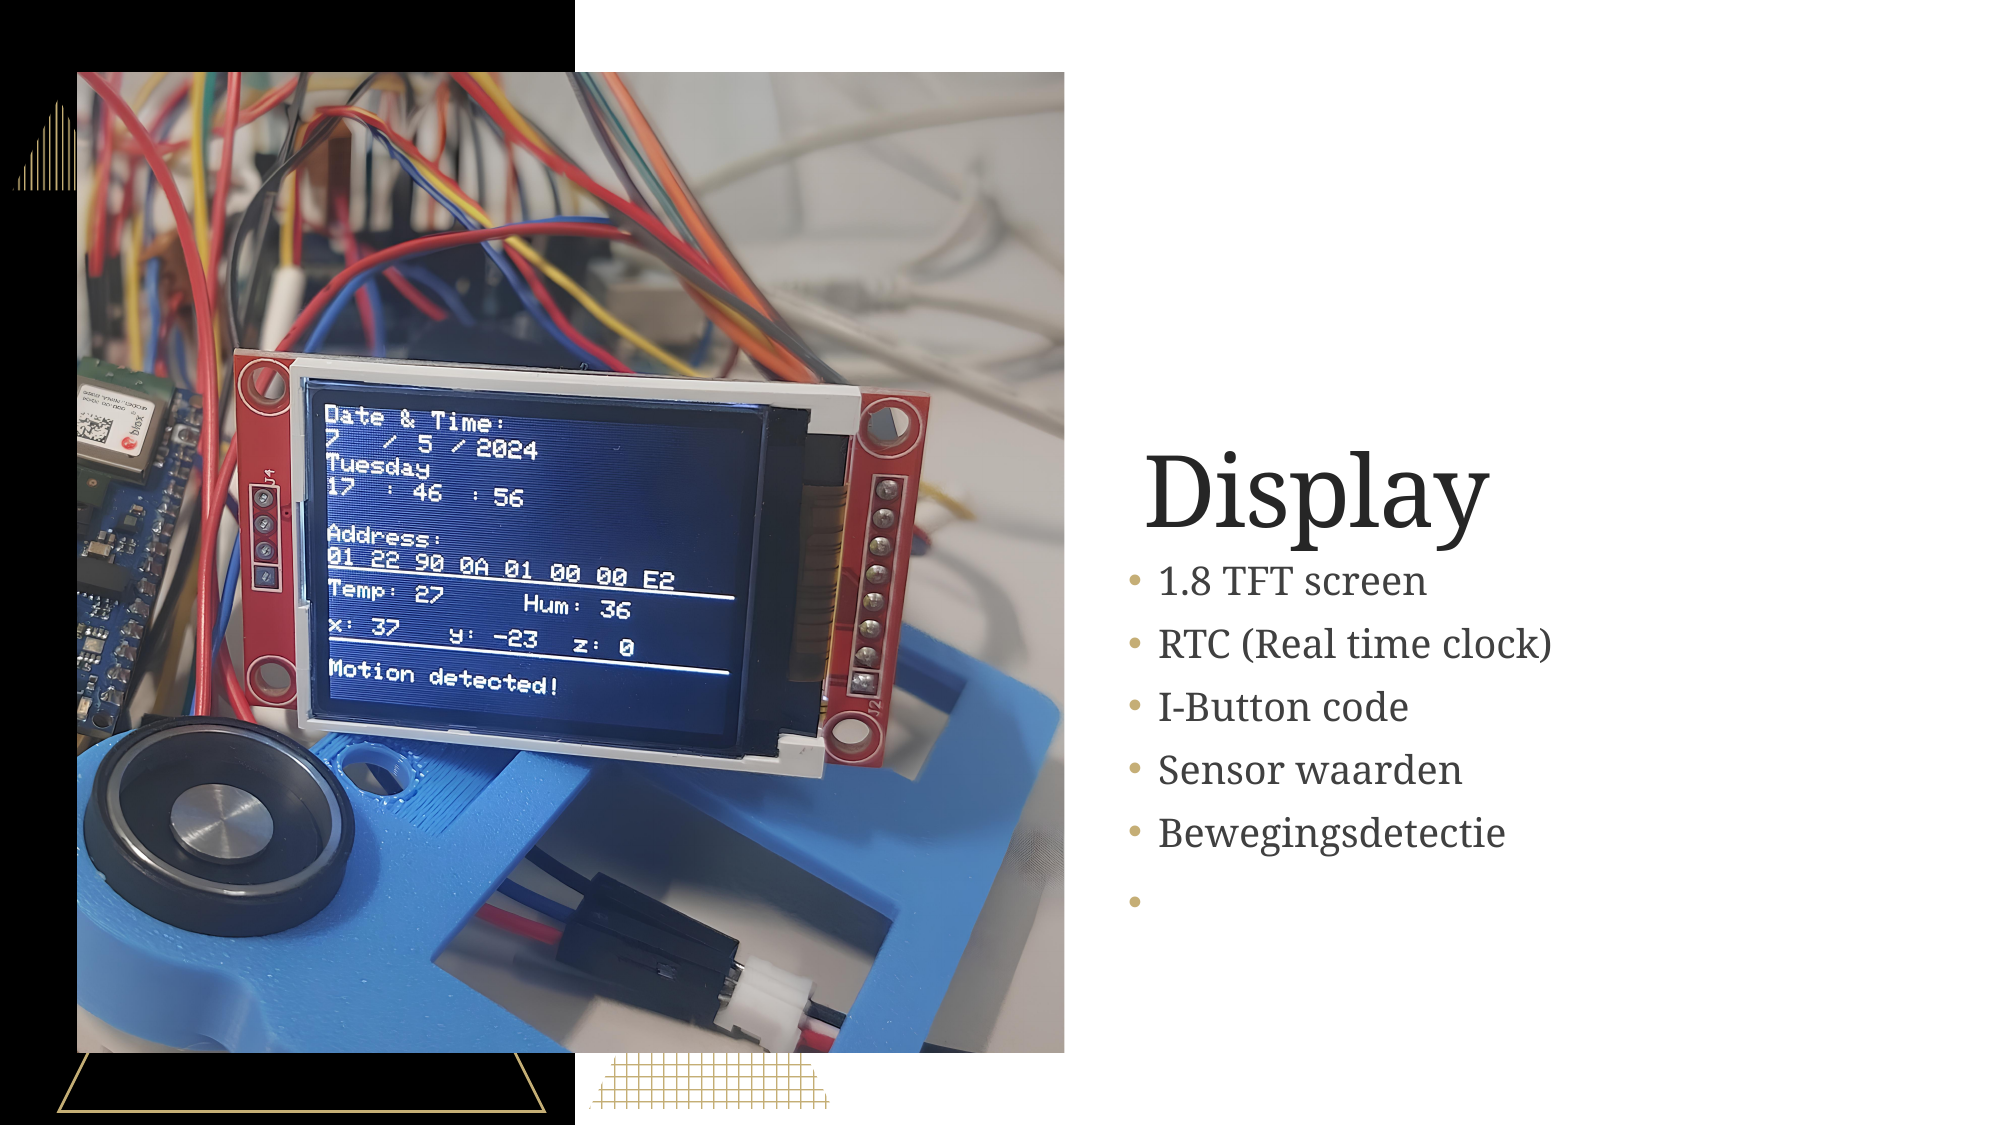

# Display
1.8 TFT screen
RTC (Real time clock)
I-Button code
Sensor waarden
Bewegingsdetectie